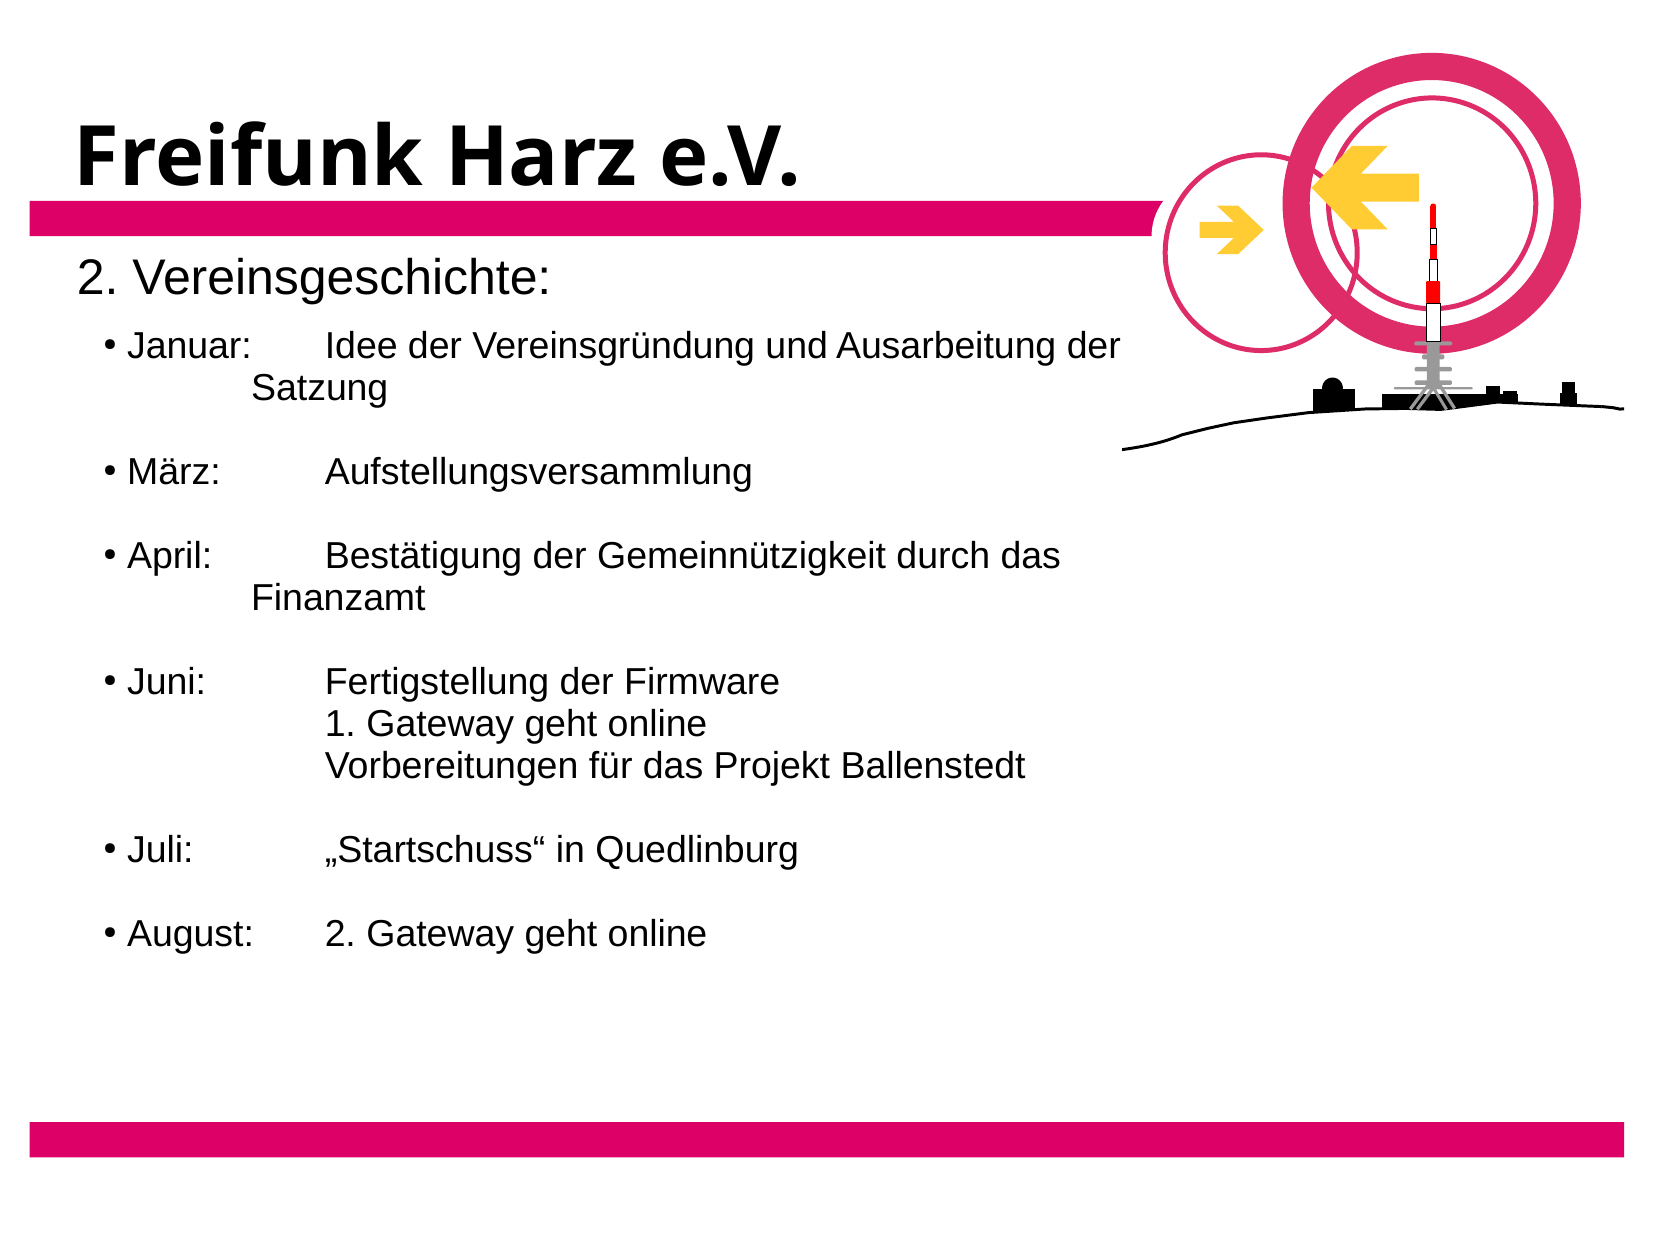

# 2. Vereinsgeschichte:
 Januar: 	Idee der Vereinsgründung und Ausarbeitung der 			Satzung
 März:		Aufstellungsversammlung
 April: 		Bestätigung der Gemeinnützigkeit durch das 			Finanzamt
 Juni:		Fertigstellung der Firmware
			1. Gateway geht online
 			Vorbereitungen für das Projekt Ballenstedt
 Juli:		„Startschuss“ in Quedlinburg
 August:	2. Gateway geht online